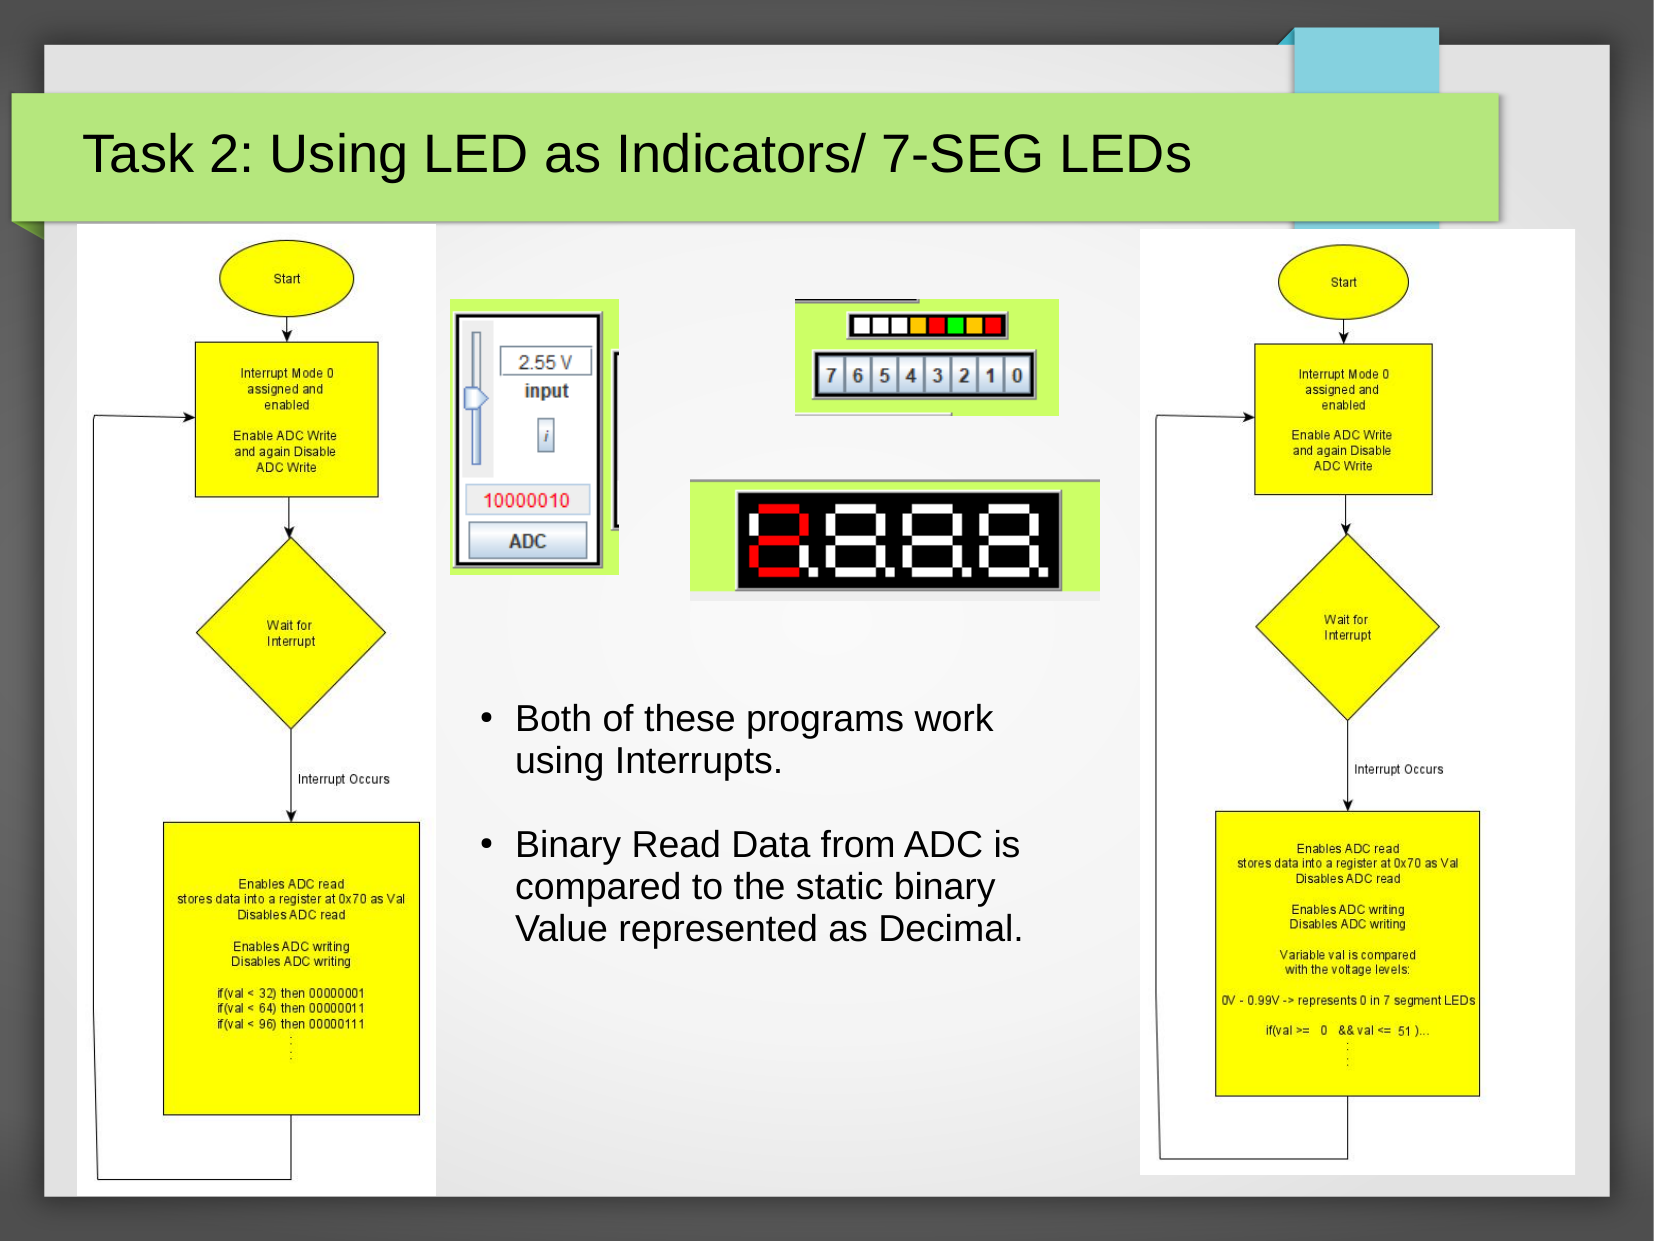

# Task 2: Using LED as Indicators/ 7-SEG LEDs
Both of these programs work using Interrupts.
Binary Read Data from ADC is compared to the static binary Value represented as Decimal.